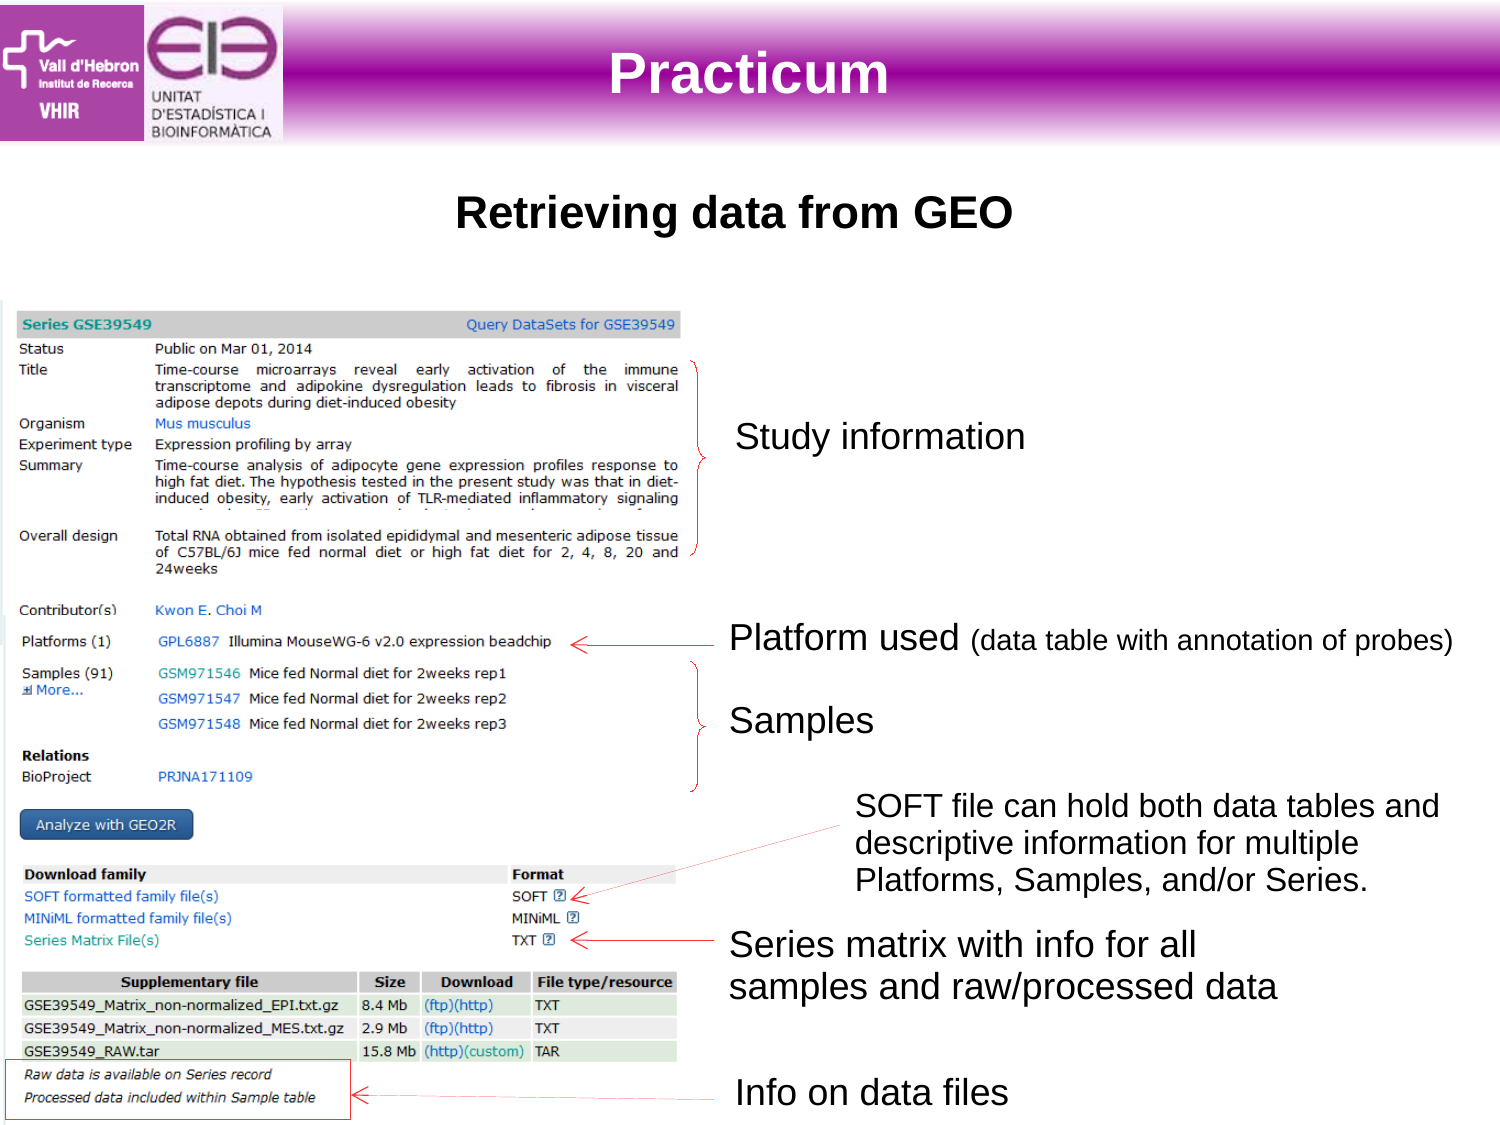

Practicum
Retrieving data from GEO
Study information
Platform used (data table with annotation of probes)
Samples
SOFT file can hold both data tables and descriptive information for multiple Platforms, Samples, and/or Series.
Series matrix with info for all samples and raw/processed data
Info on data files